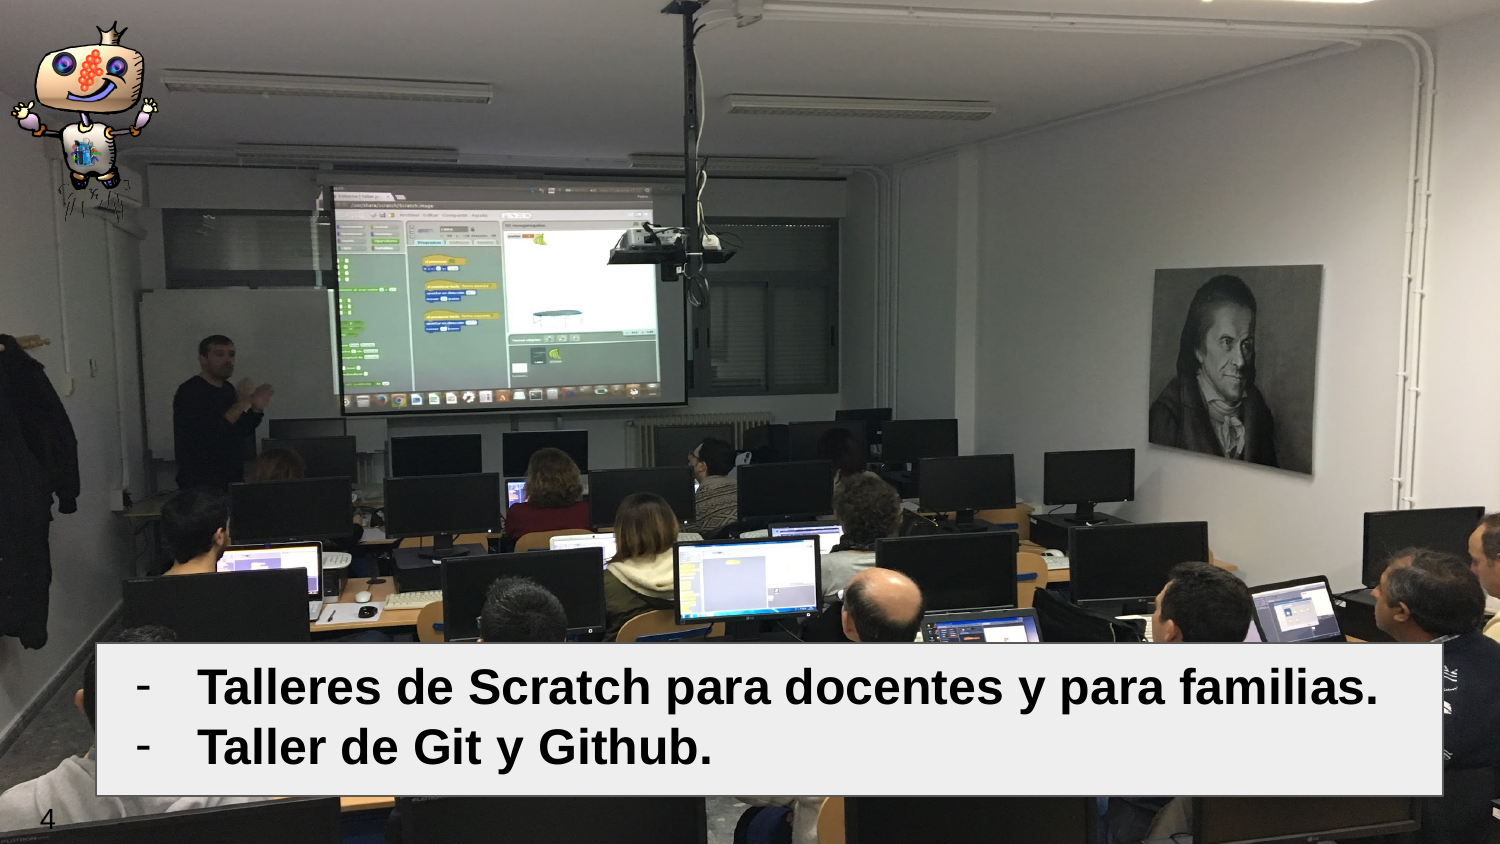

Talleres de Scratch para docentes y para familias.
Taller de Git y Github.
4